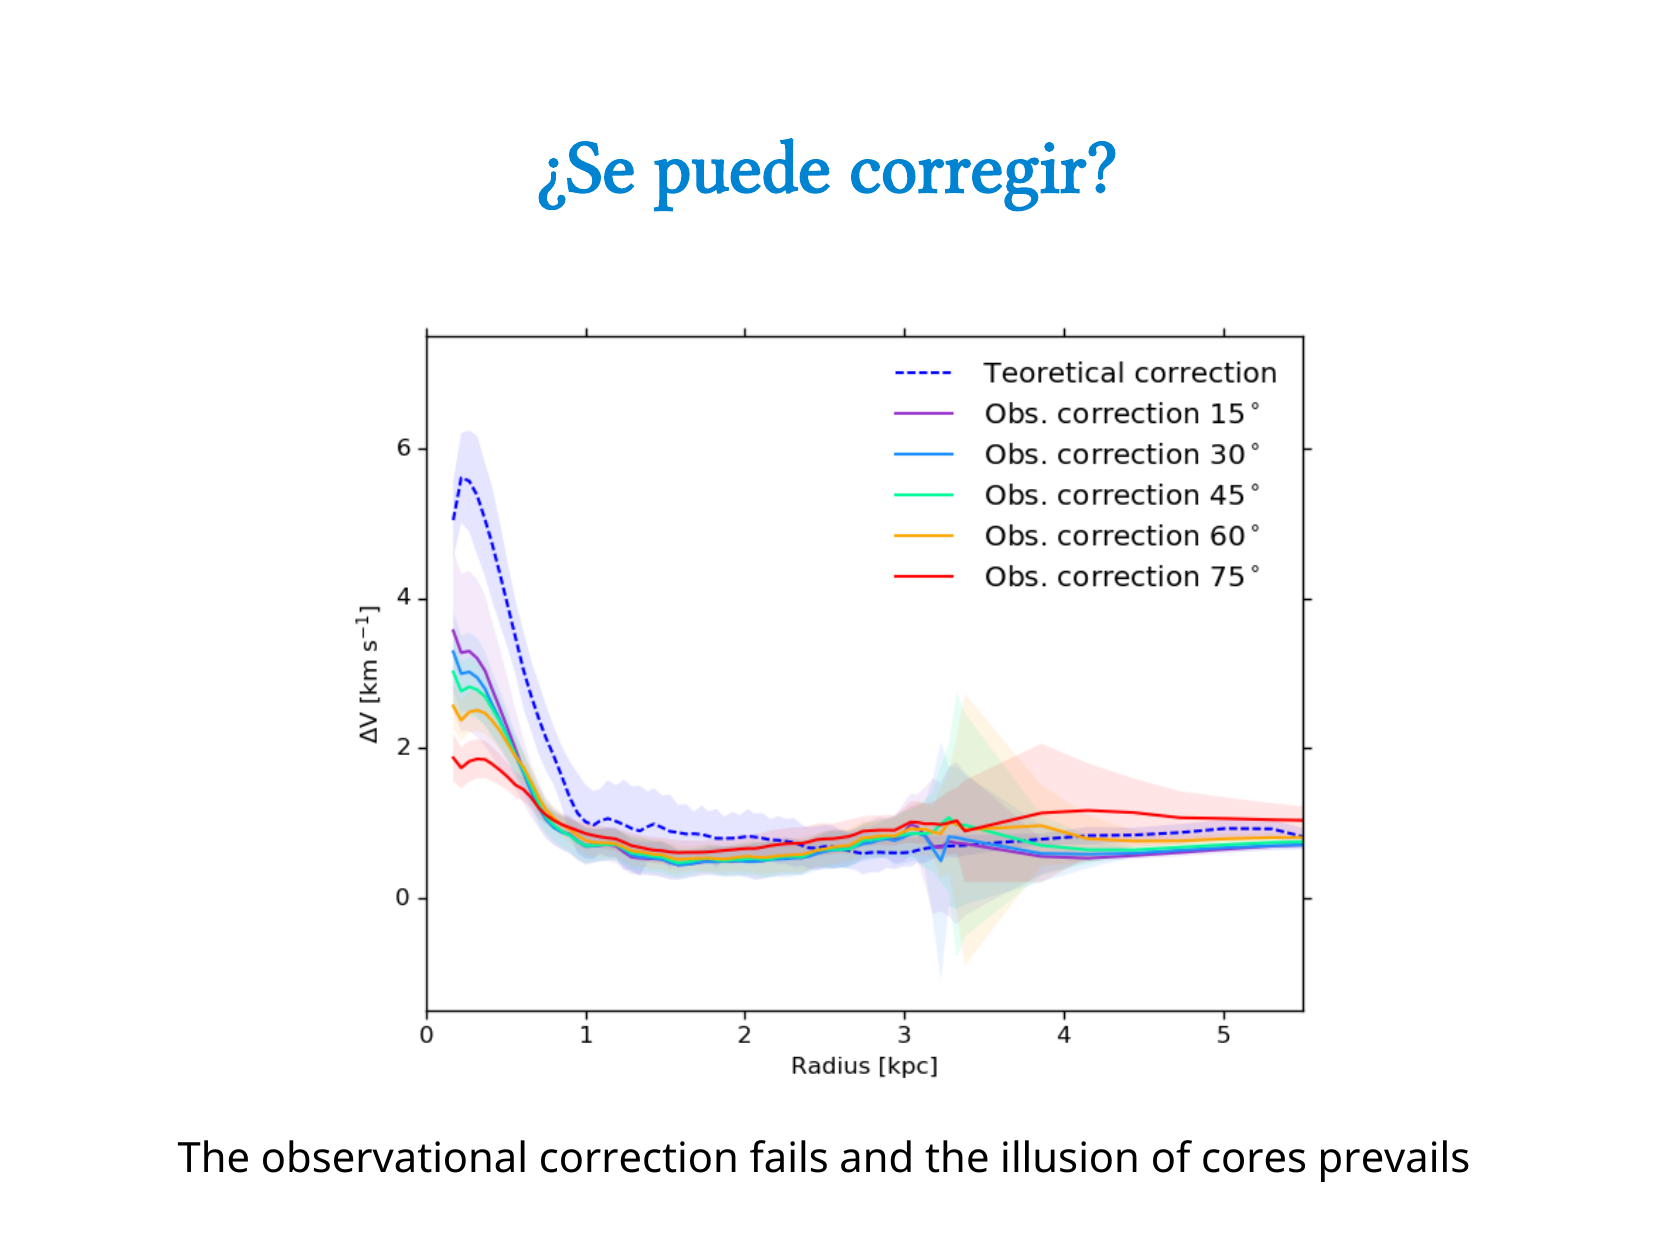

¿Se puede corregir?
# The observational correction fails and the illusion of cores prevails